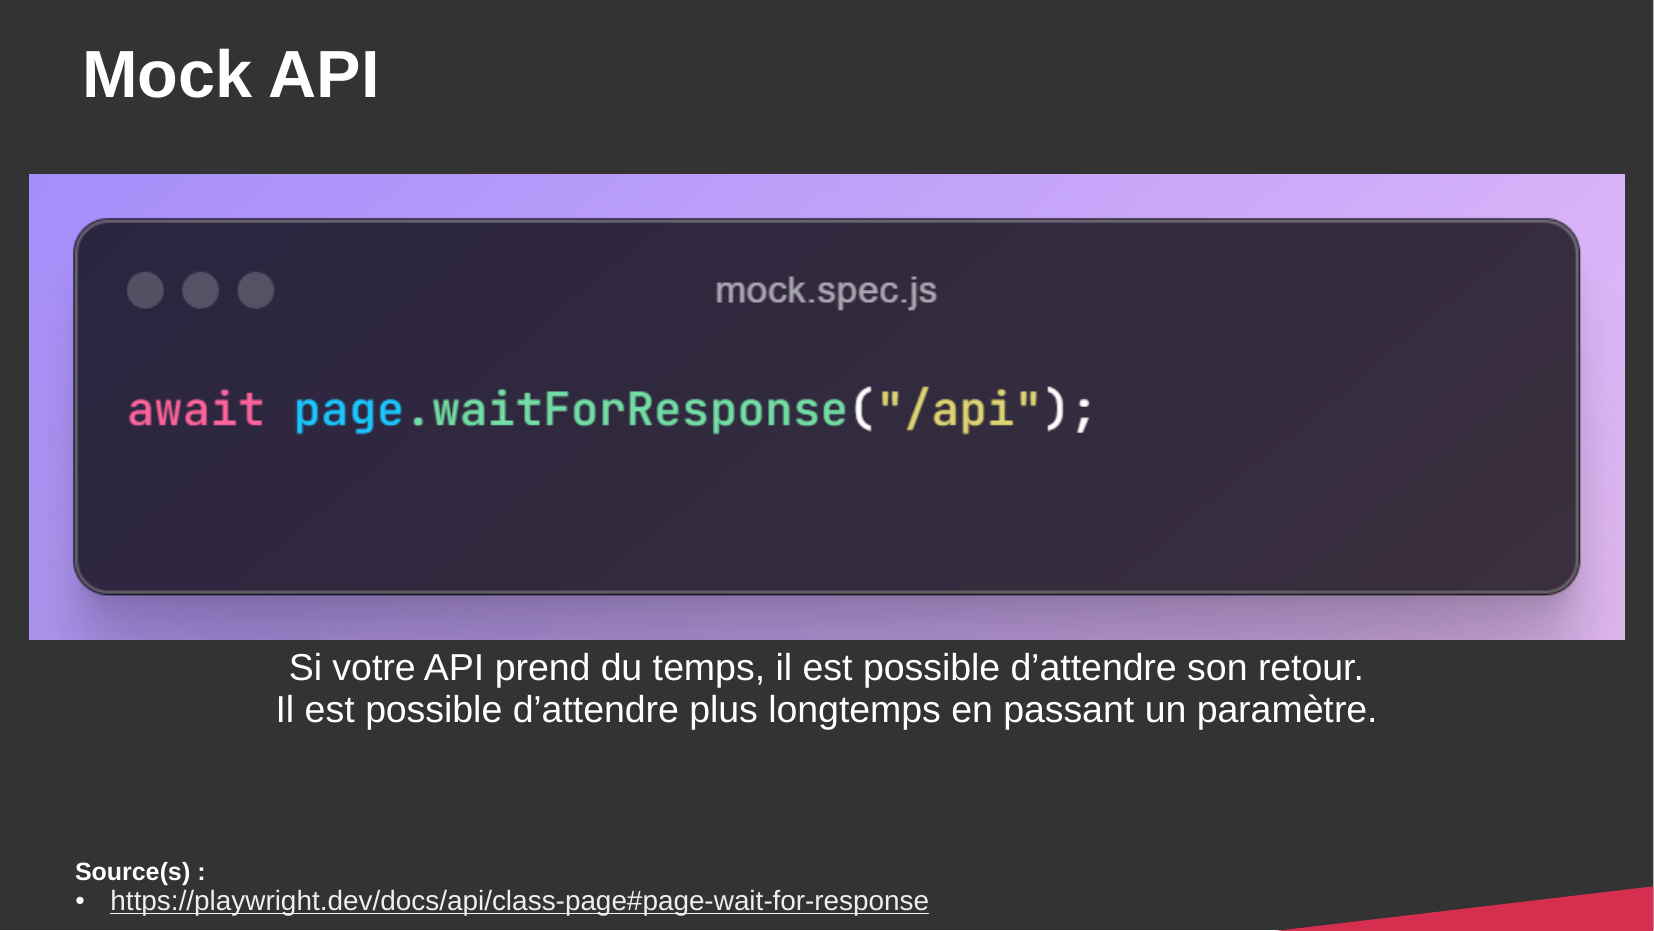

# Mock API
Si votre API prend du temps, il est possible d’attendre son retour.
Il est possible d’attendre plus longtemps en passant un paramètre.
Source(s) :
https://playwright.dev/docs/api/class-page#page-wait-for-response